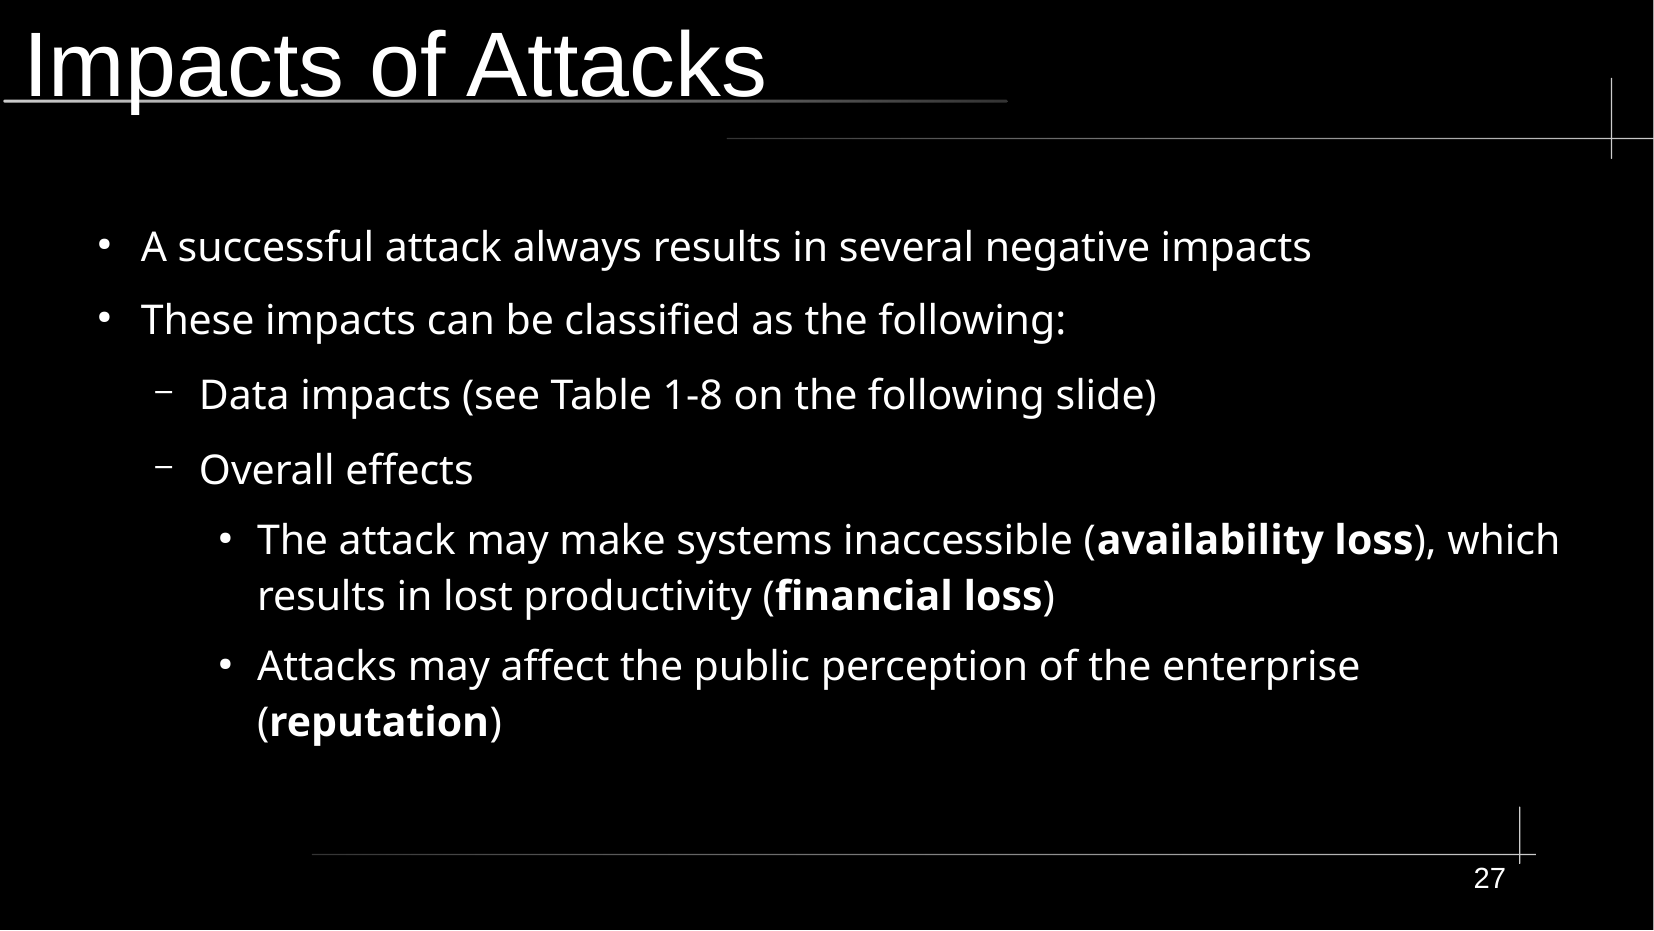

# Impacts of Attacks
A successful attack always results in several negative impacts
These impacts can be classified as the following:
Data impacts (see Table 1-8 on the following slide)
Overall effects
The attack may make systems inaccessible (availability loss), which results in lost productivity (financial loss)
Attacks may affect the public perception of the enterprise (reputation)
27